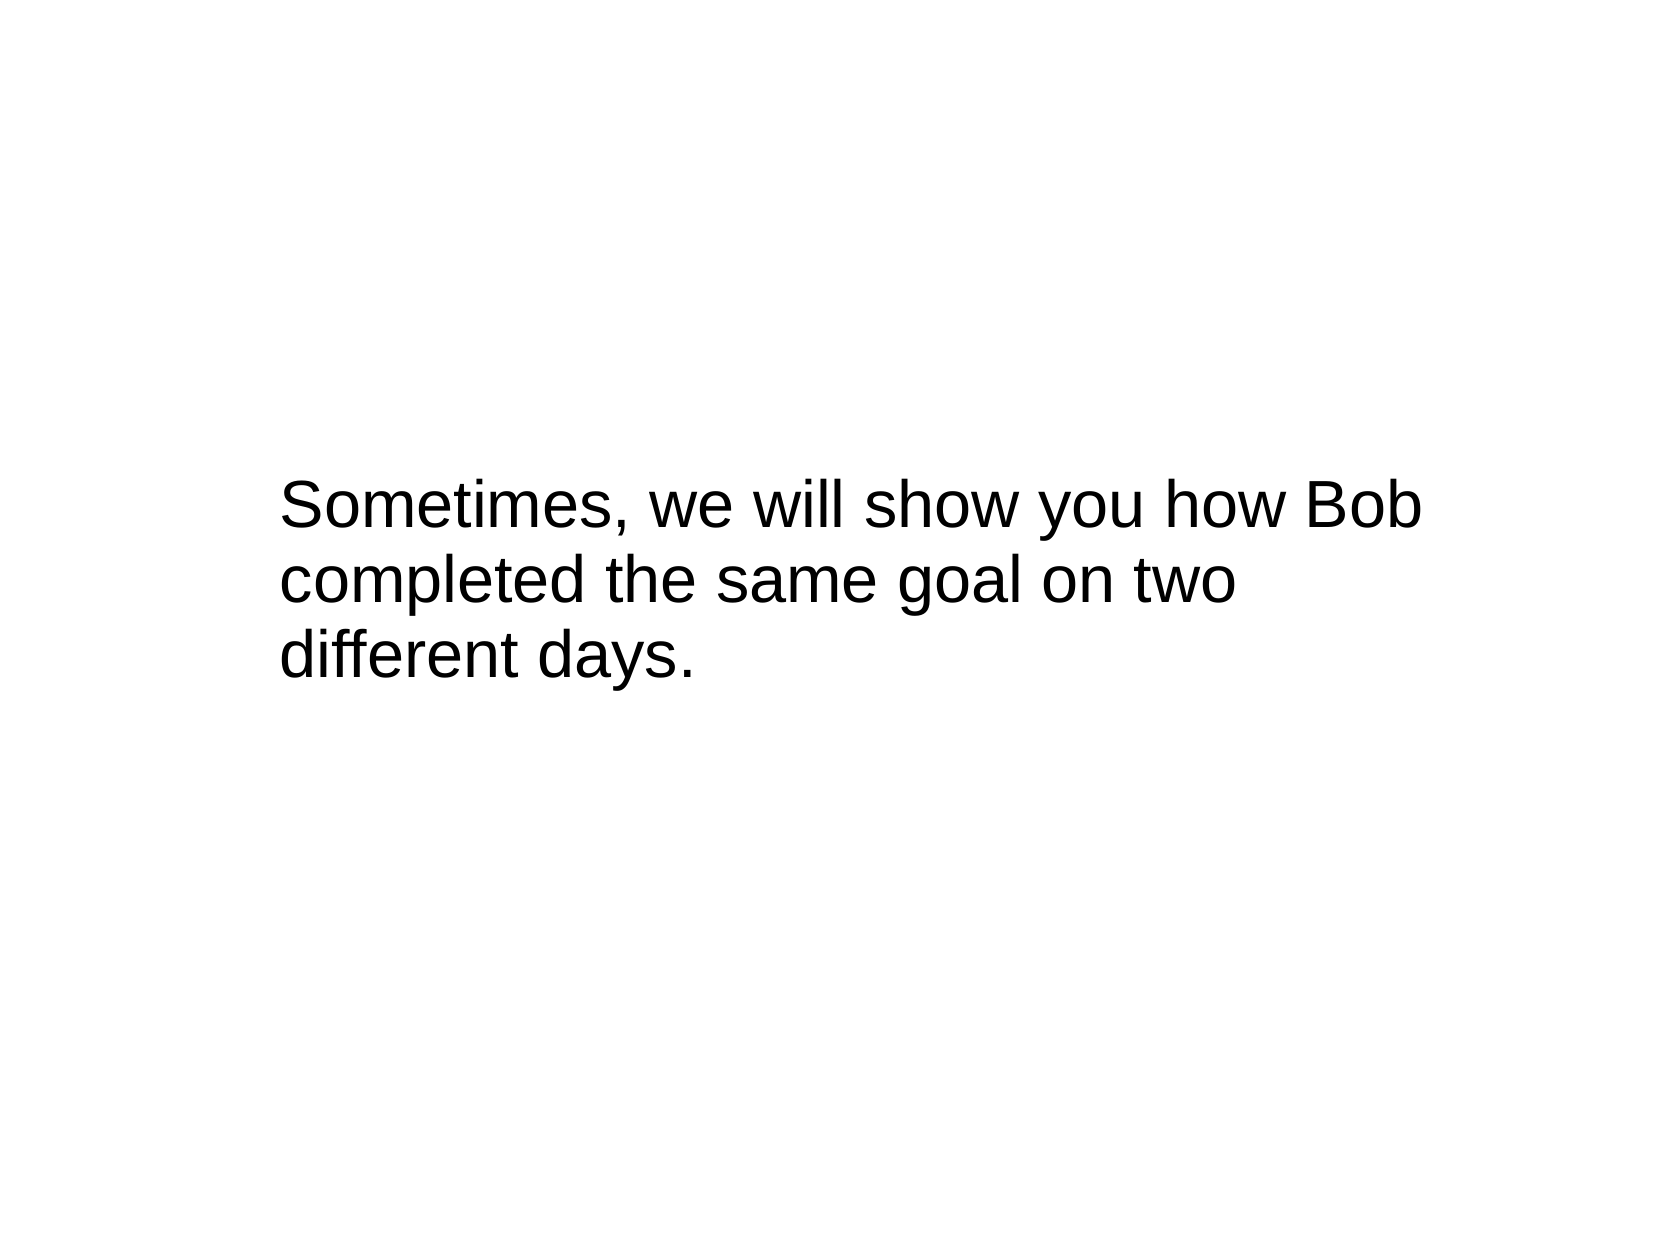

Sometimes, we will show you how Bob completed the same goal on two different days.